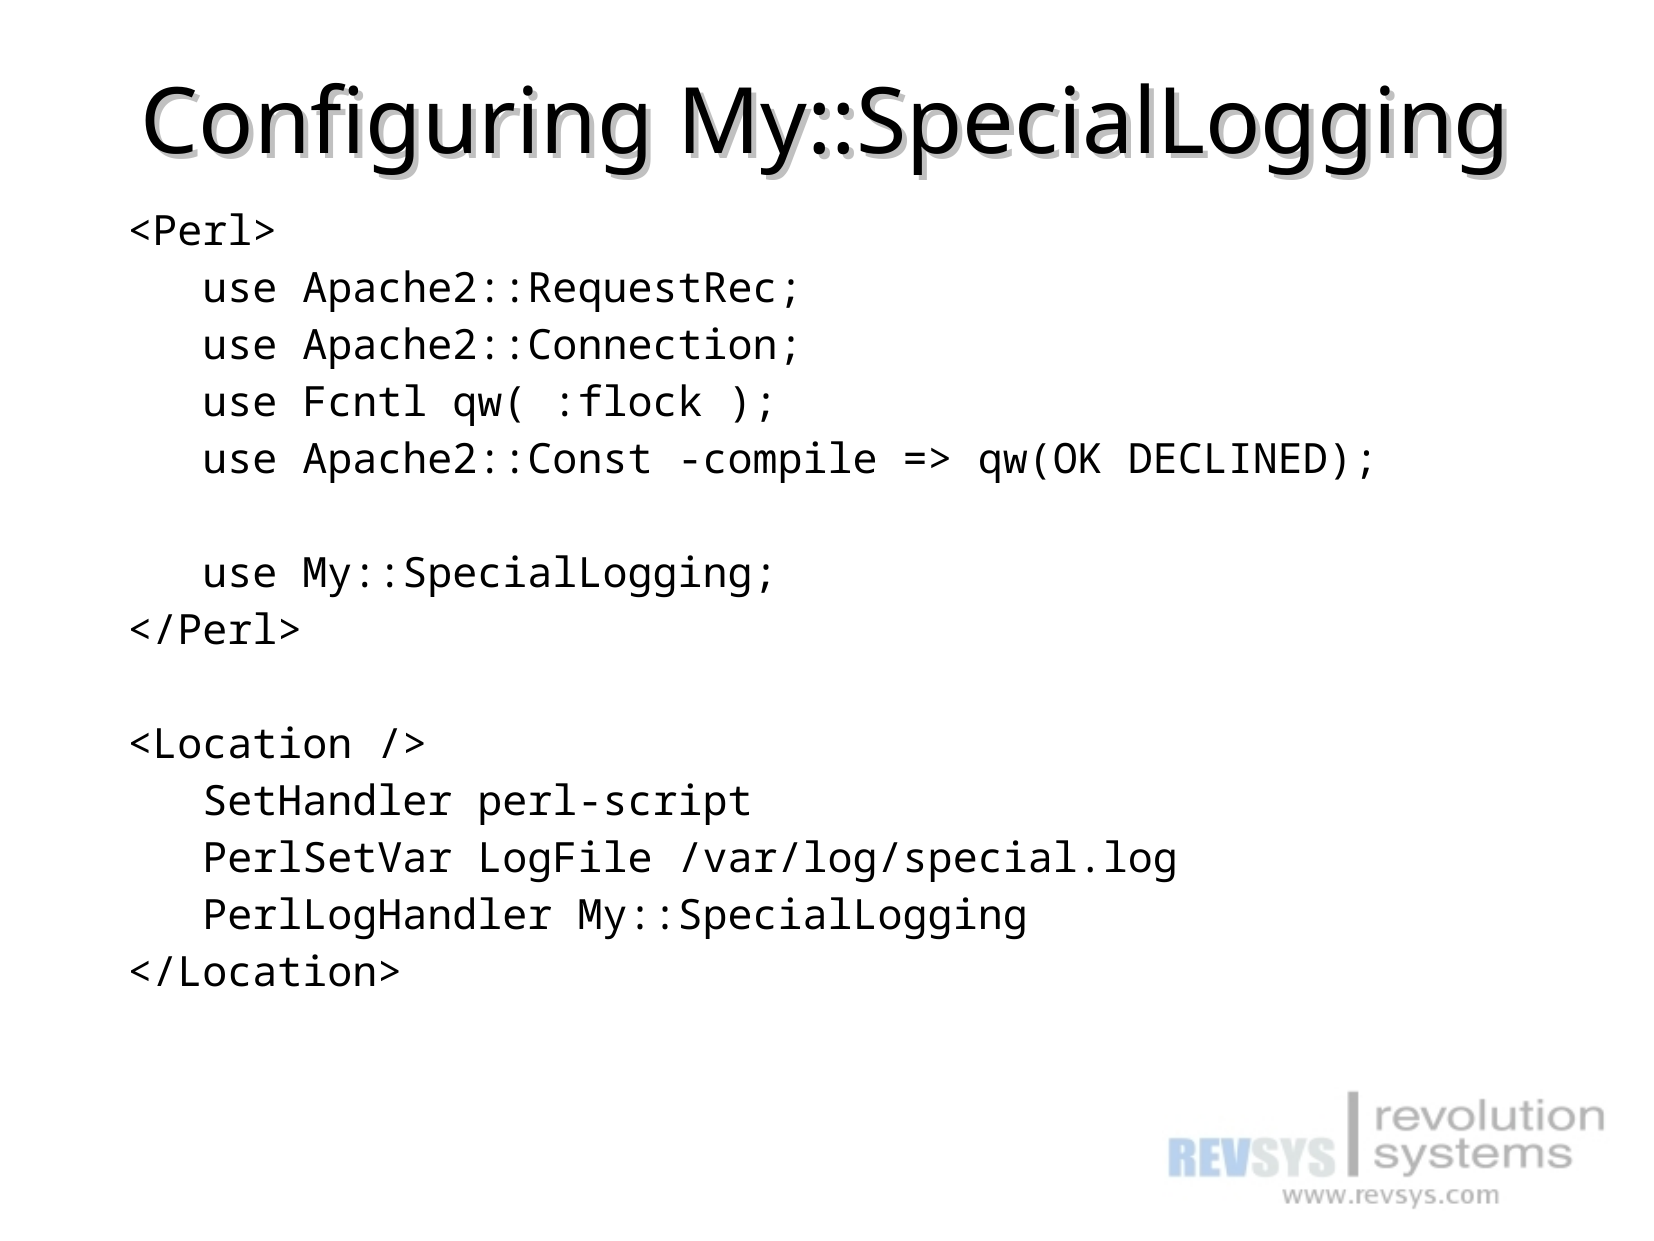

# Configuring My::SpecialLogging
<Perl>
	use Apache2::RequestRec;
	use Apache2::Connection;
	use Fcntl qw( :flock );
	use Apache2::Const -compile => qw(OK DECLINED);
	use My::SpecialLogging;
</Perl>
<Location />
	SetHandler perl-script
	PerlSetVar LogFile /var/log/special.log
	PerlLogHandler My::SpecialLogging
</Location>